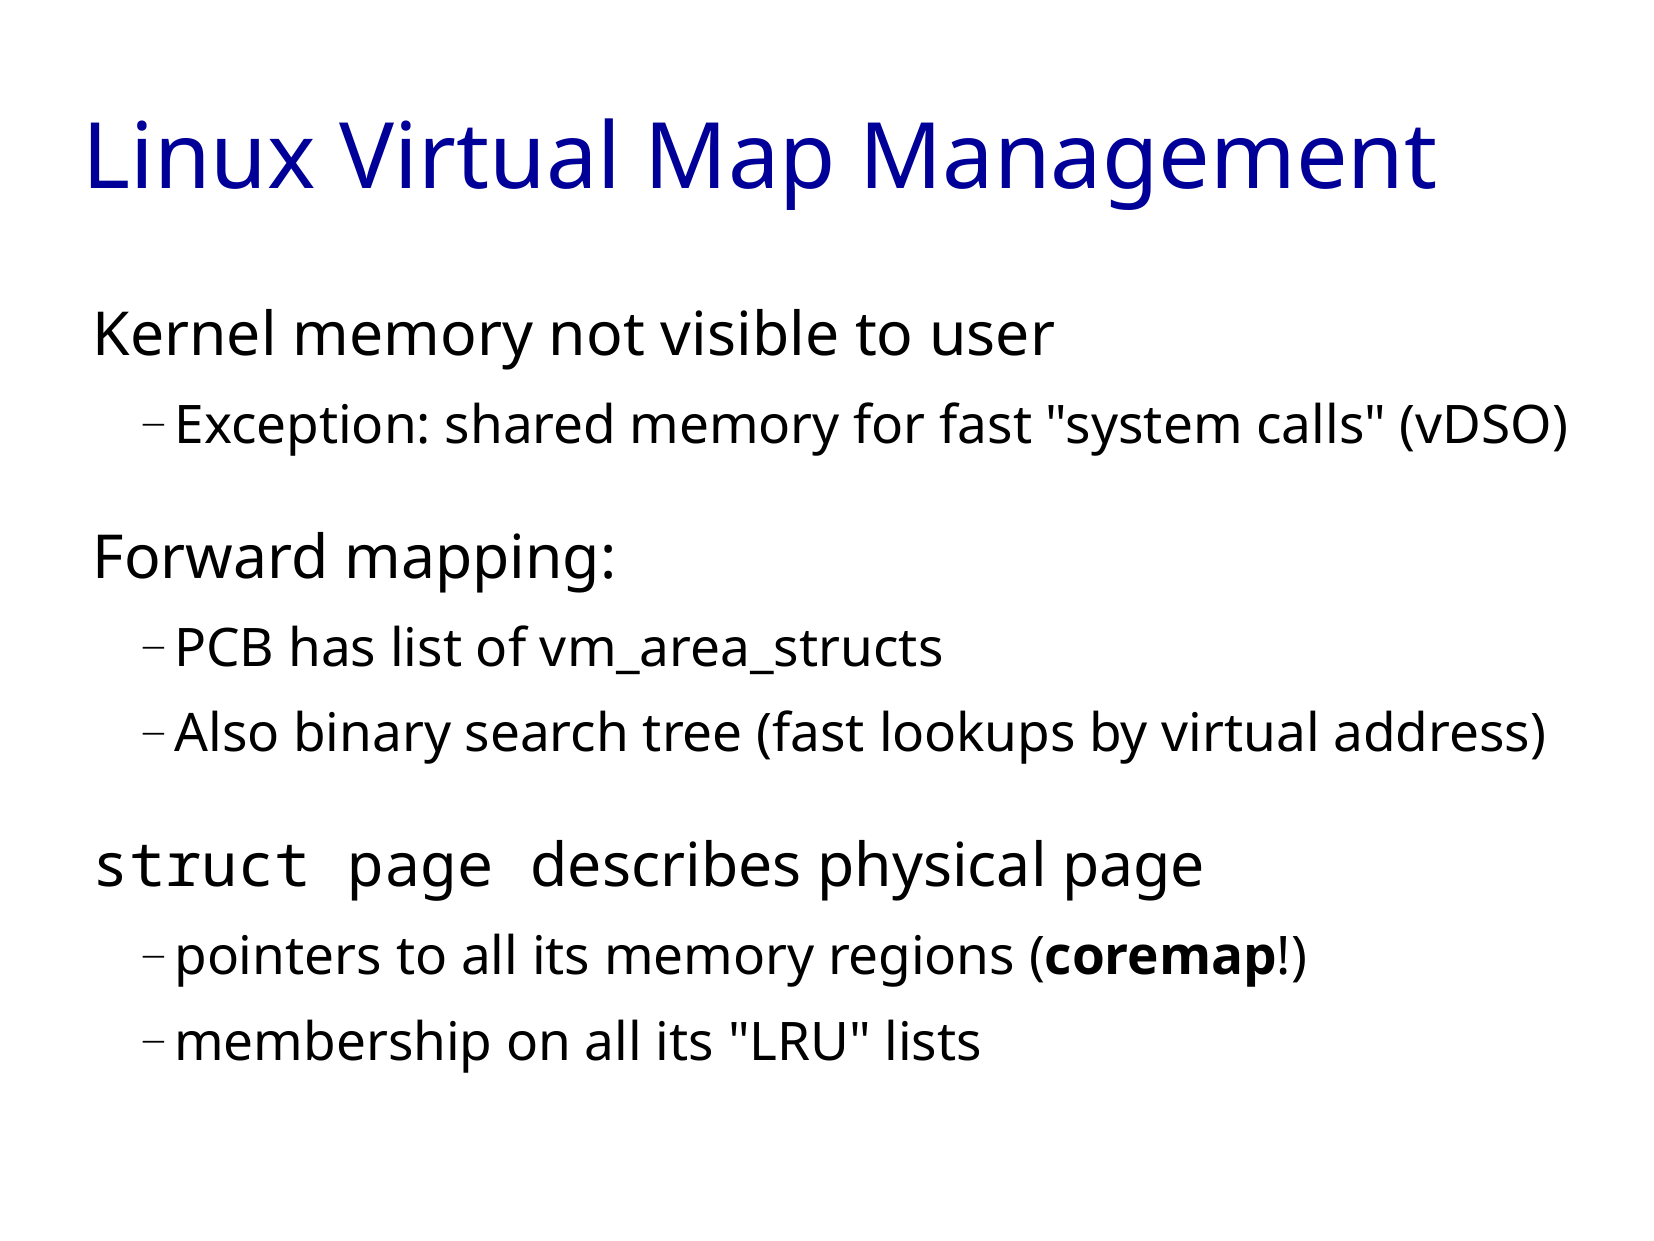

# Linux Virtual Map Management
Kernel memory not visible to user
Exception: shared memory for fast "system calls" (vDSO)
Forward mapping:
PCB has list of vm_area_structs
Also binary search tree (fast lookups by virtual address)
struct page describes physical page
pointers to all its memory regions (coremap!)
membership on all its "LRU" lists